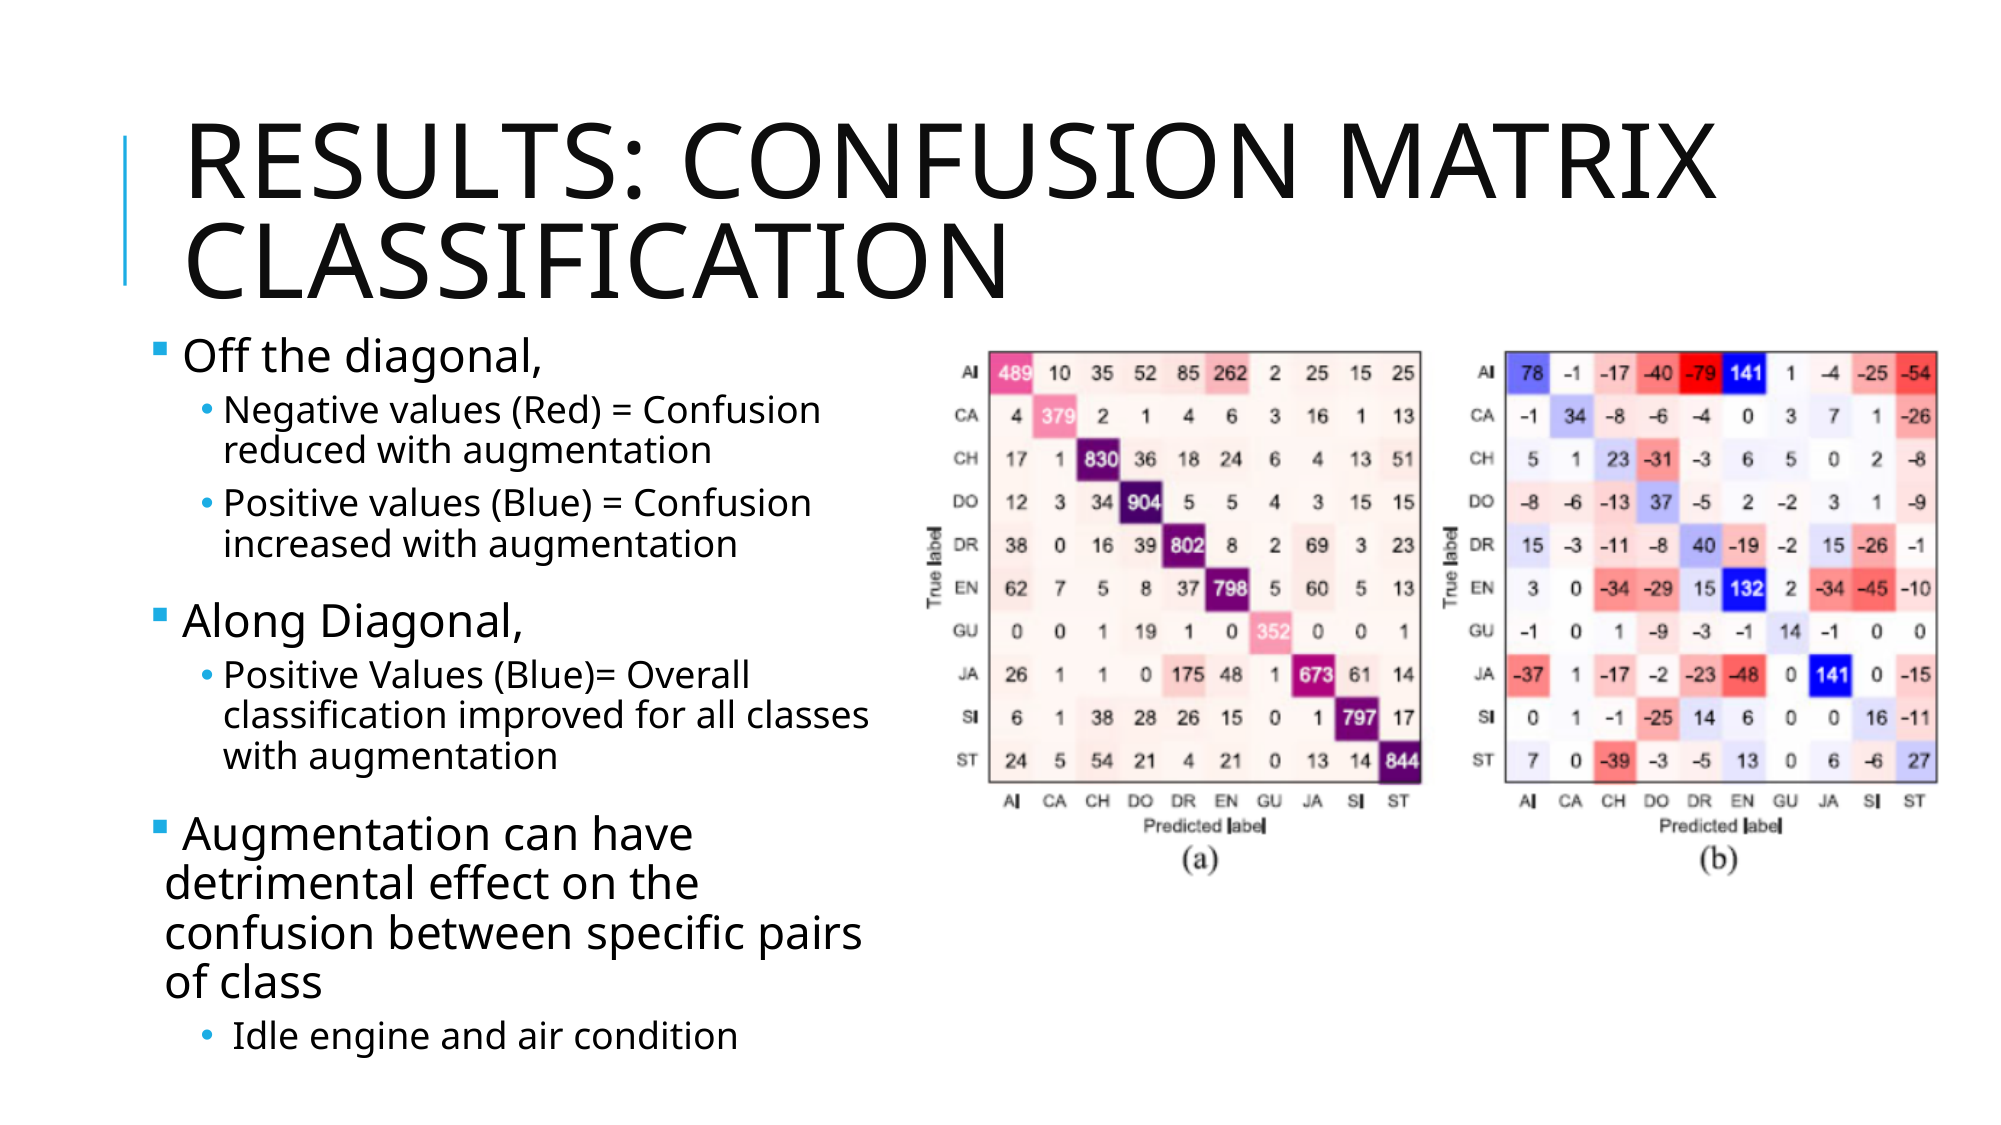

# Results: Confusion Matrix classification
 Off the diagonal,
Negative values (Red) = Confusion reduced with augmentation
Positive values (Blue) = Confusion increased with augmentation
 Along Diagonal,
Positive Values (Blue)= Overall classification improved for all classes with augmentation
 Augmentation can have detrimental effect on the confusion between specific pairs of class
 Idle engine and air condition